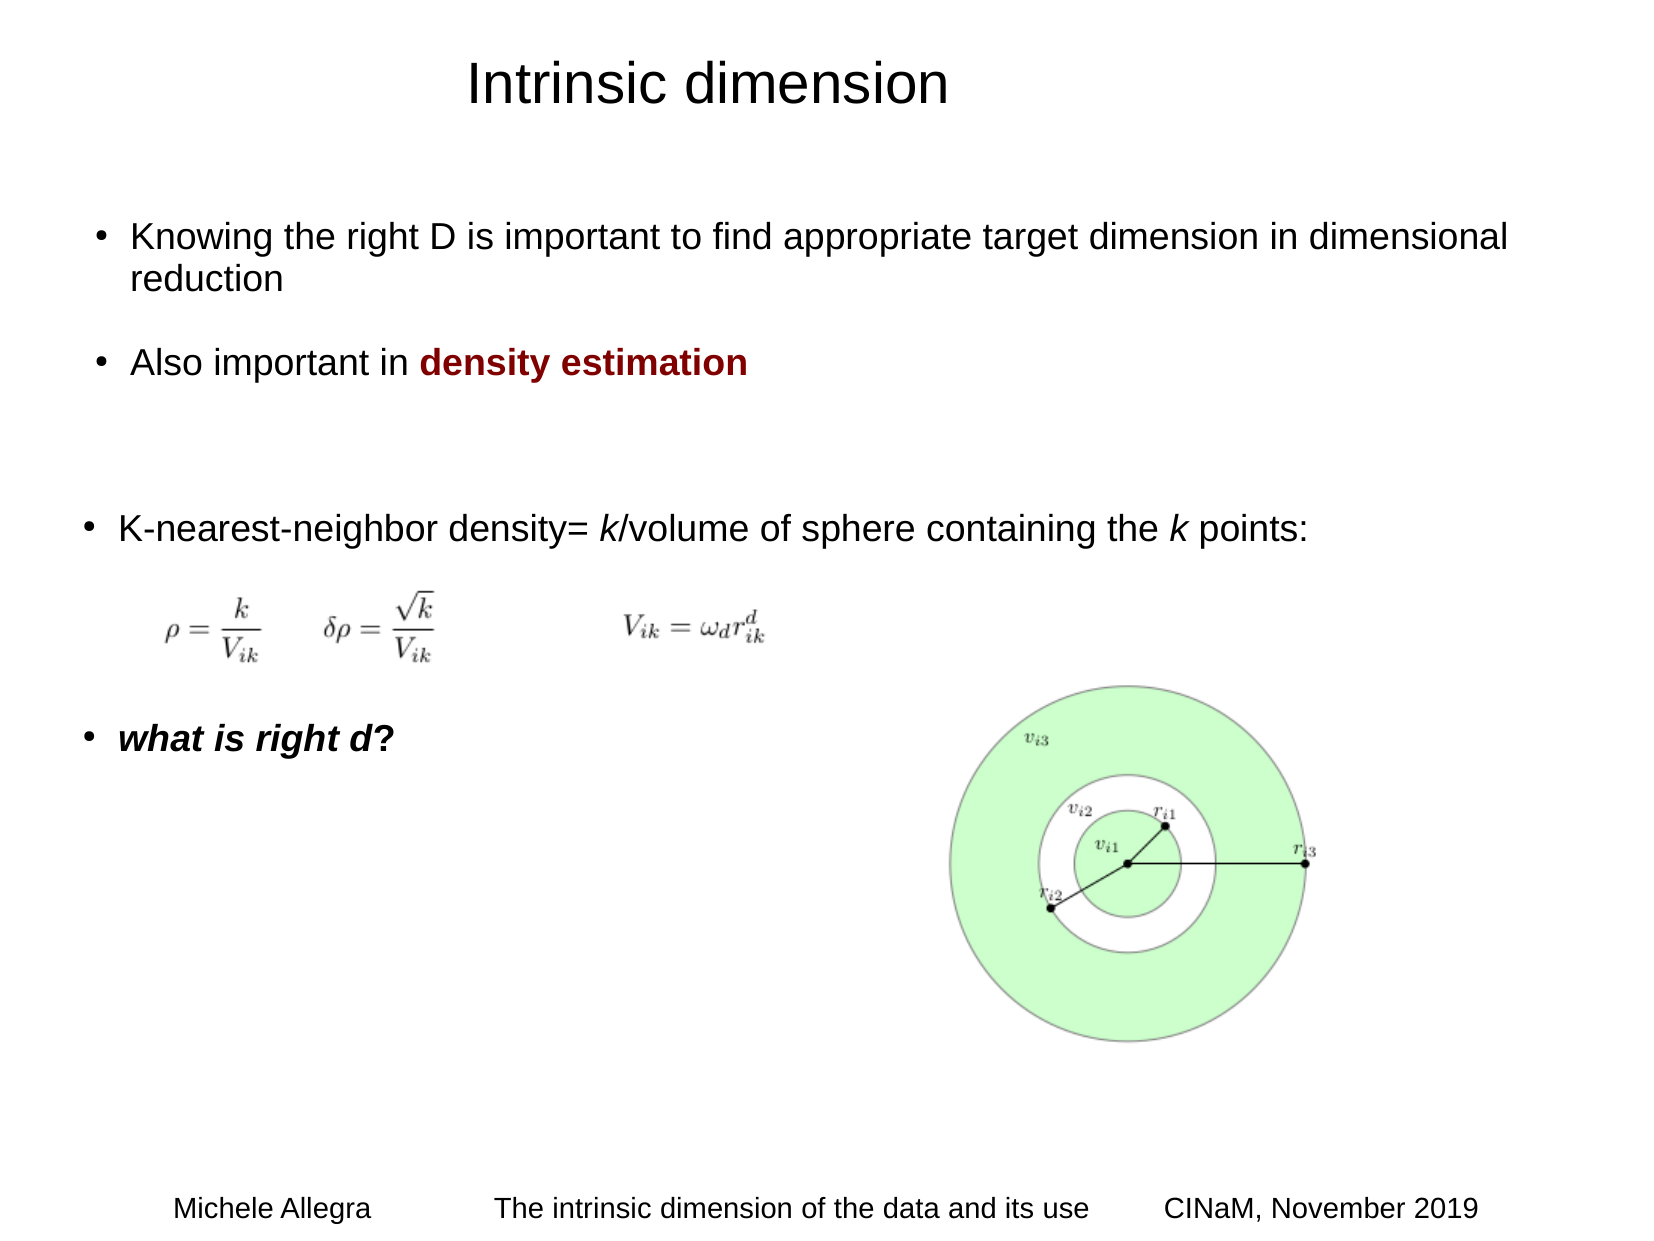

Intrinsic dimension
# K-nearest-neighbor density= k/volume of sphere containing the k points:
what is right d?
Knowing the right D is important to find appropriate target dimension in dimensional reduction
Also important in density estimation
Michele Allegra The intrinsic dimension of the data and its use CINaM, November 2019